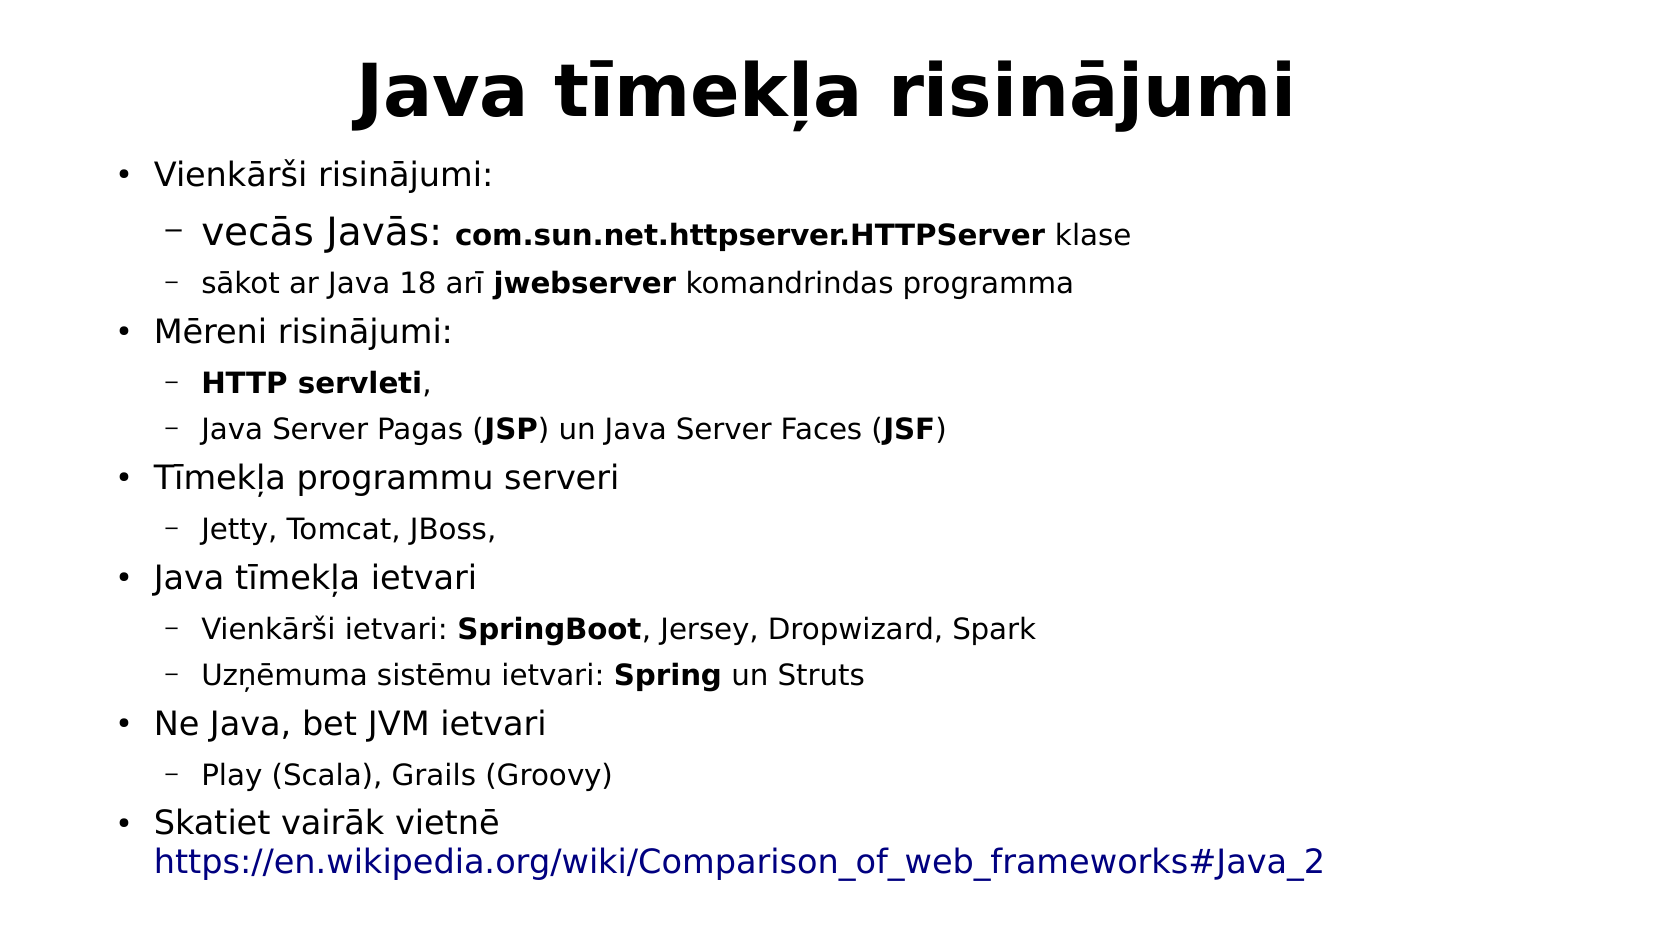

# Java tīmekļa risinājumi
Vienkārši risinājumi:
vecās Javās: com.sun.net.httpserver.HTTPServer klase
sākot ar Java 18 arī jwebserver komandrindas programma
Mēreni risinājumi:
HTTP servleti,
Java Server Pagas (JSP) un Java Server Faces (JSF)
Tīmekļa programmu serveri
Jetty, Tomcat, JBoss,
Java tīmekļa ietvari
Vienkārši ietvari: SpringBoot, Jersey, Dropwizard, Spark
Uzņēmuma sistēmu ietvari: Spring un Struts
Ne Java, bet JVM ietvari
Play (Scala), Grails (Groovy)
Skatiet vairāk vietnē https://en.wikipedia.org/wiki/Comparison_of_web_frameworks#Java_2